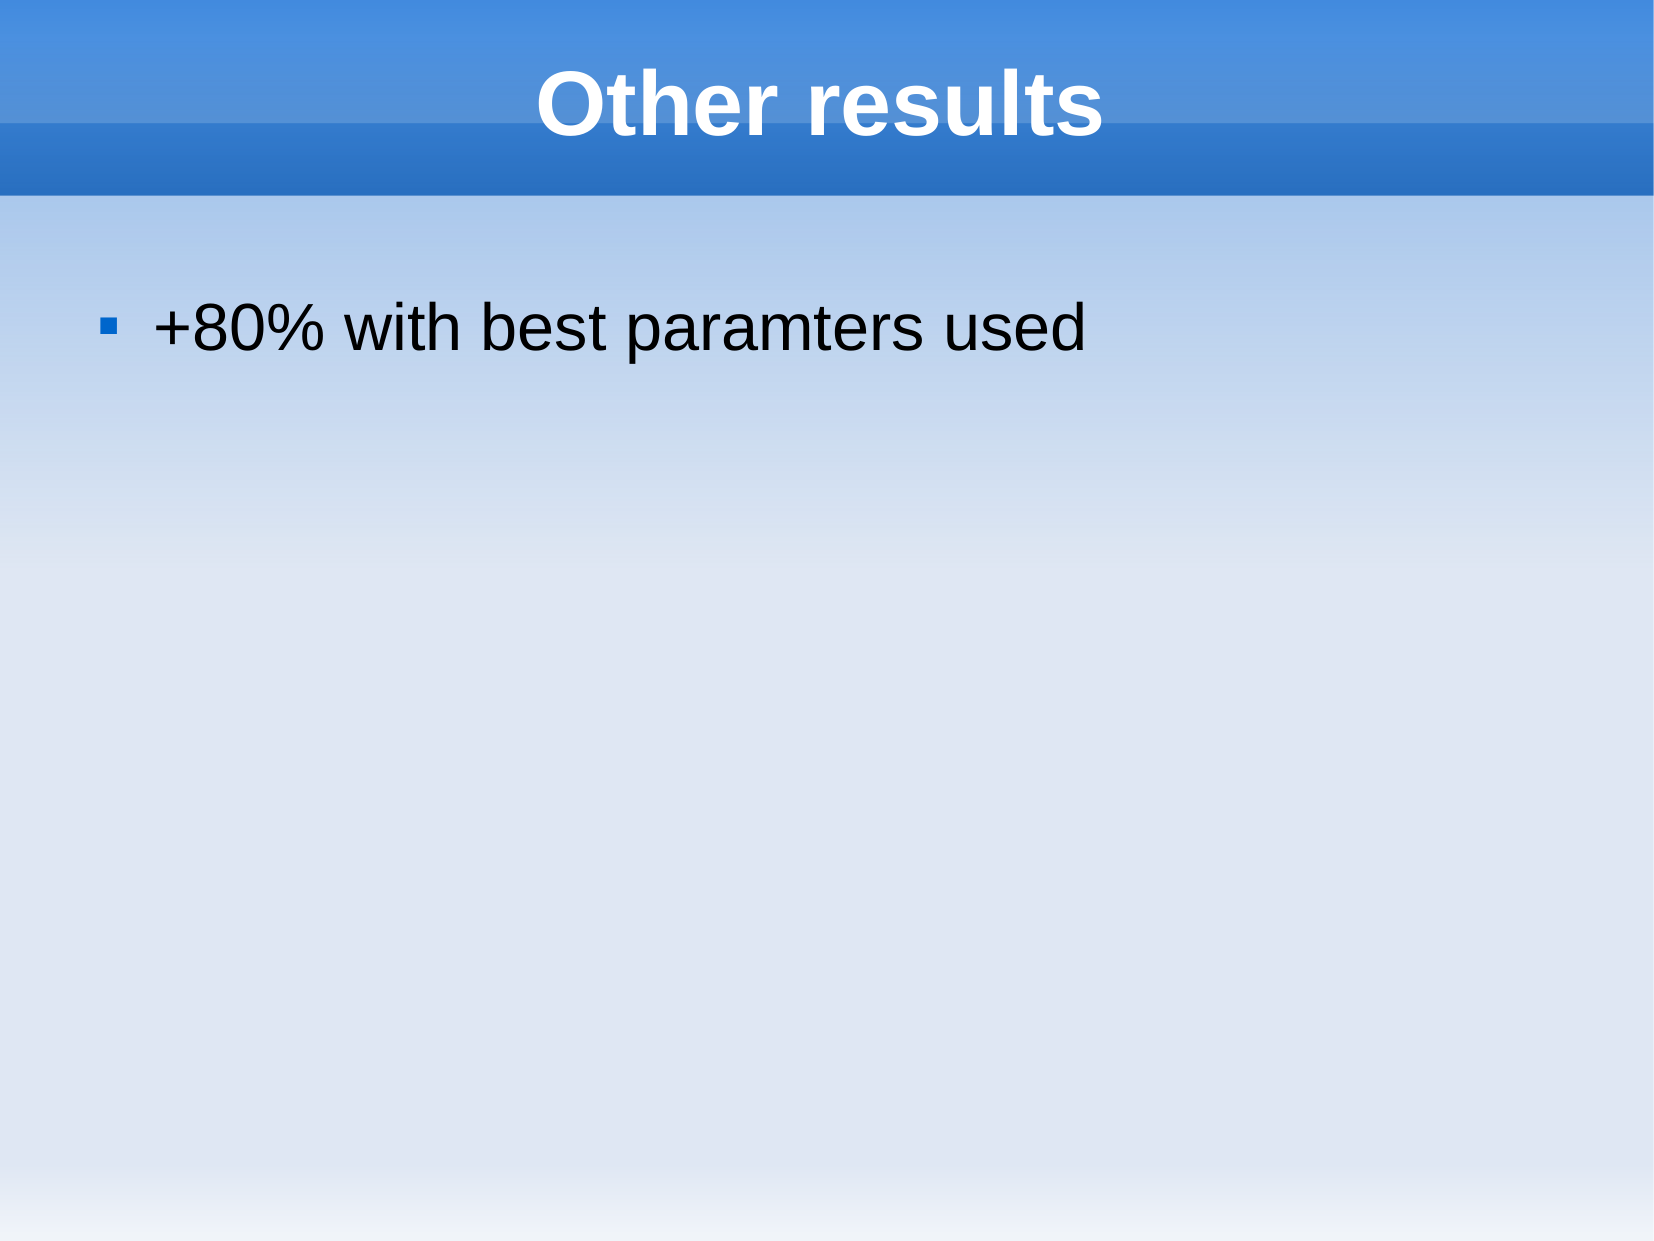

# Other results
+80% with best paramters used